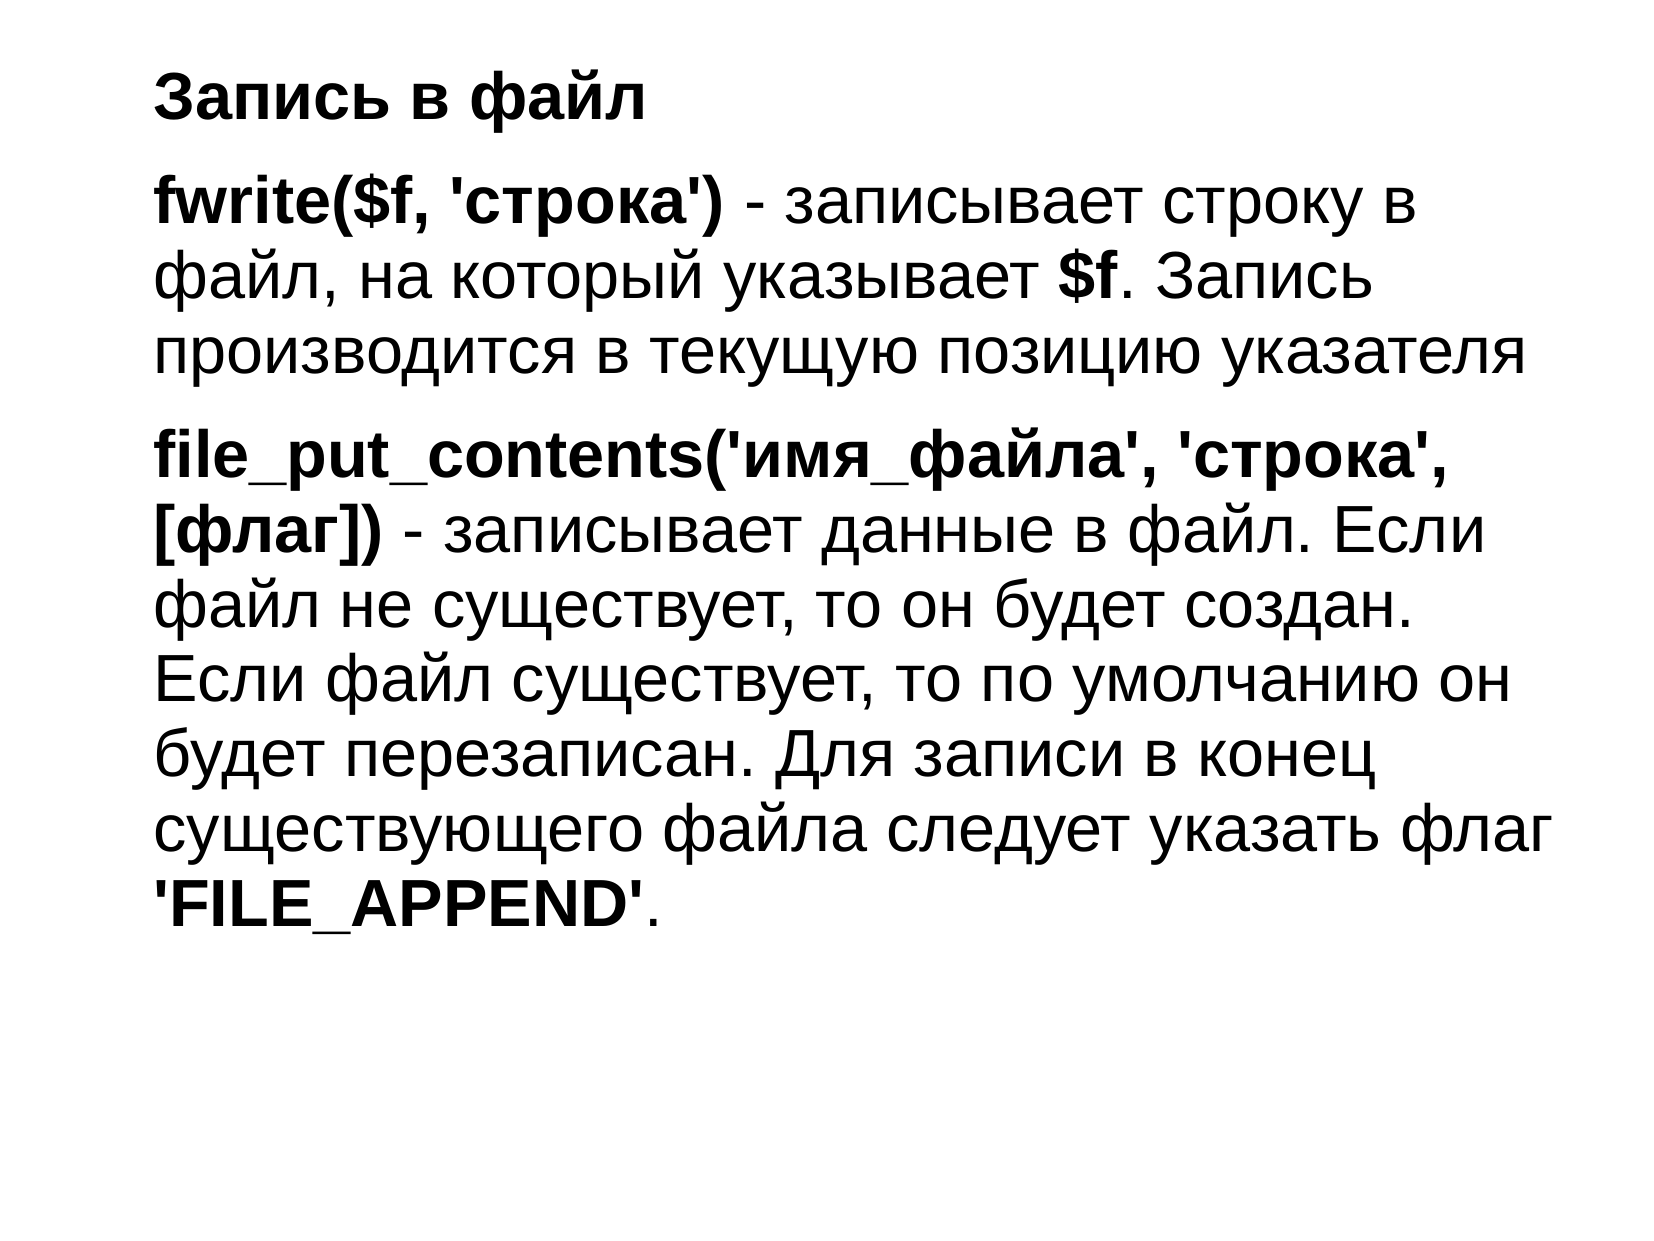

# Запись в файл
fwrite($f, 'строка') - записывает строку в файл, на который указывает $f. Запись производится в текущую позицию указателя
file_put_contents('имя_файла', 'строка', [флаг]) - записывает данные в файл. Если файл не существует, то он будет создан. Если файл существует, то по умолчанию он будет перезаписан. Для записи в конец существующего файла следует указать флаг 'FILE_APPEND'.